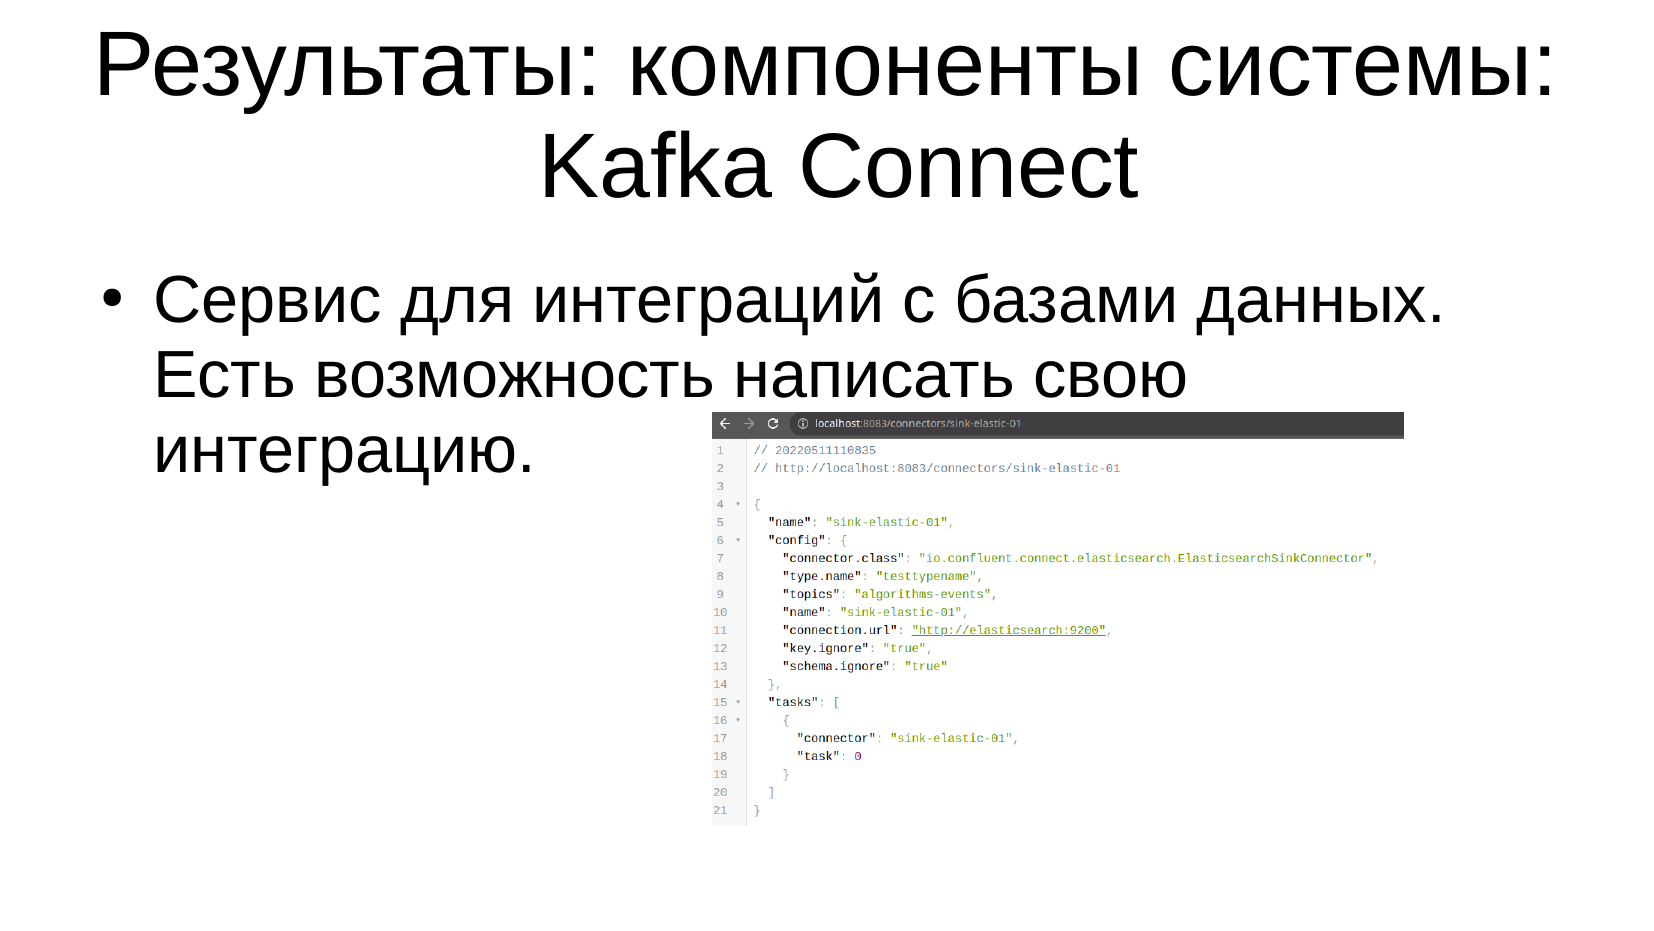

# Результаты: компоненты системы: Kafka Connect
Сервис для интеграций с базами данных. Есть возможность написать свою интеграцию.